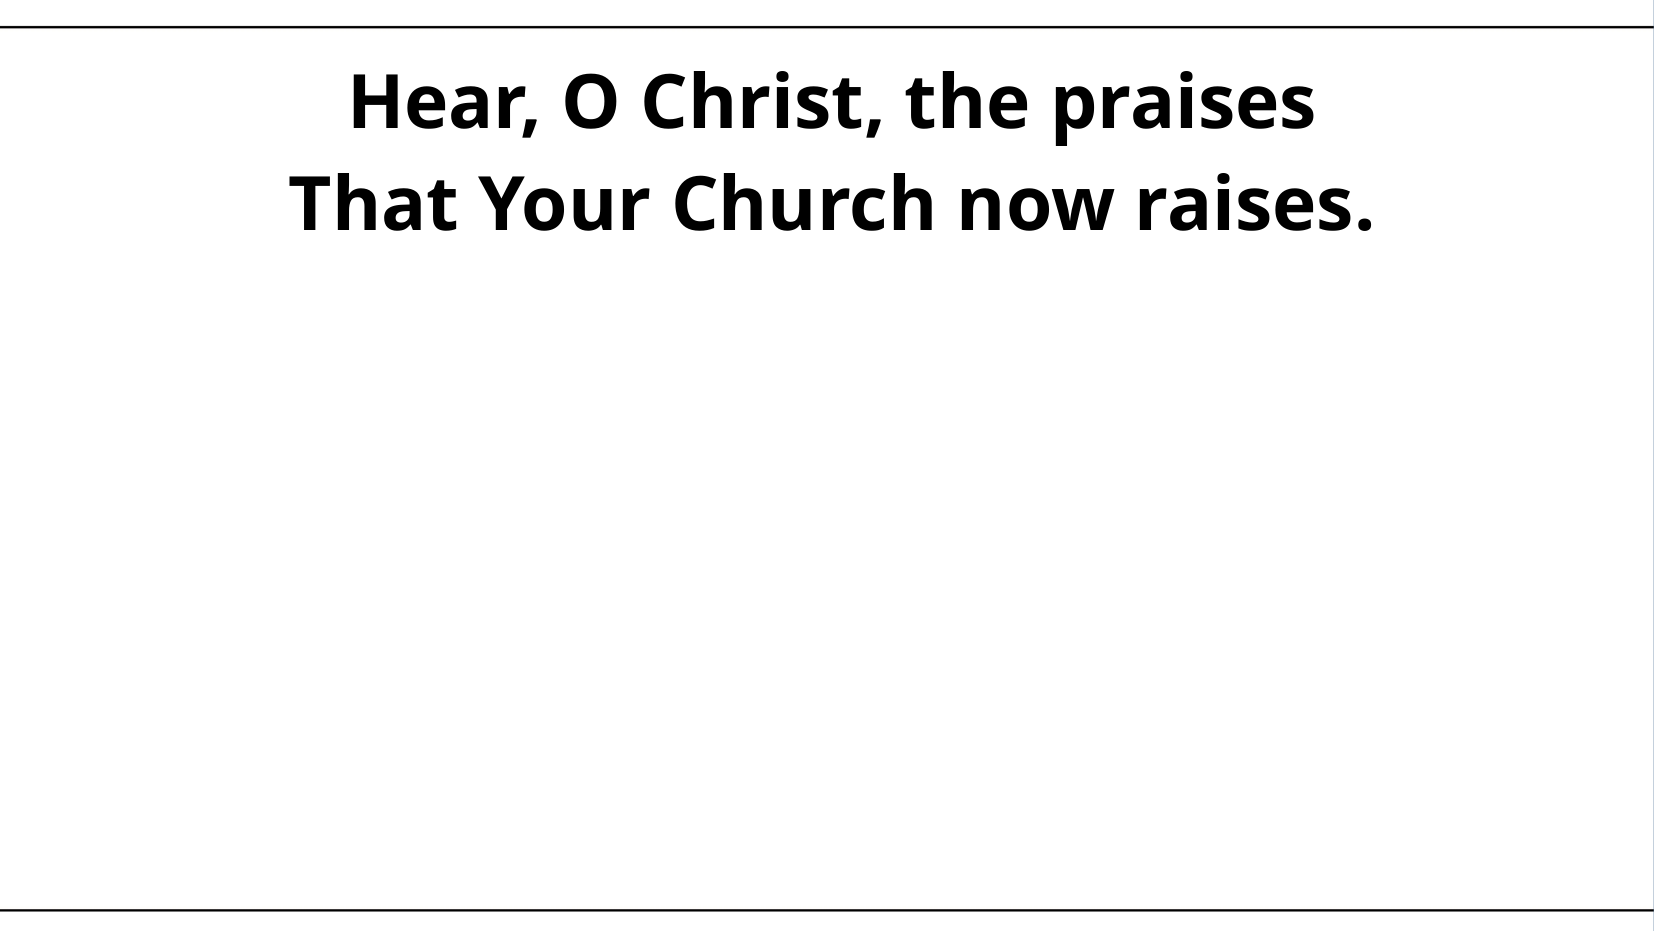

Hear, O Christ, the praises
That Your Church now raises.